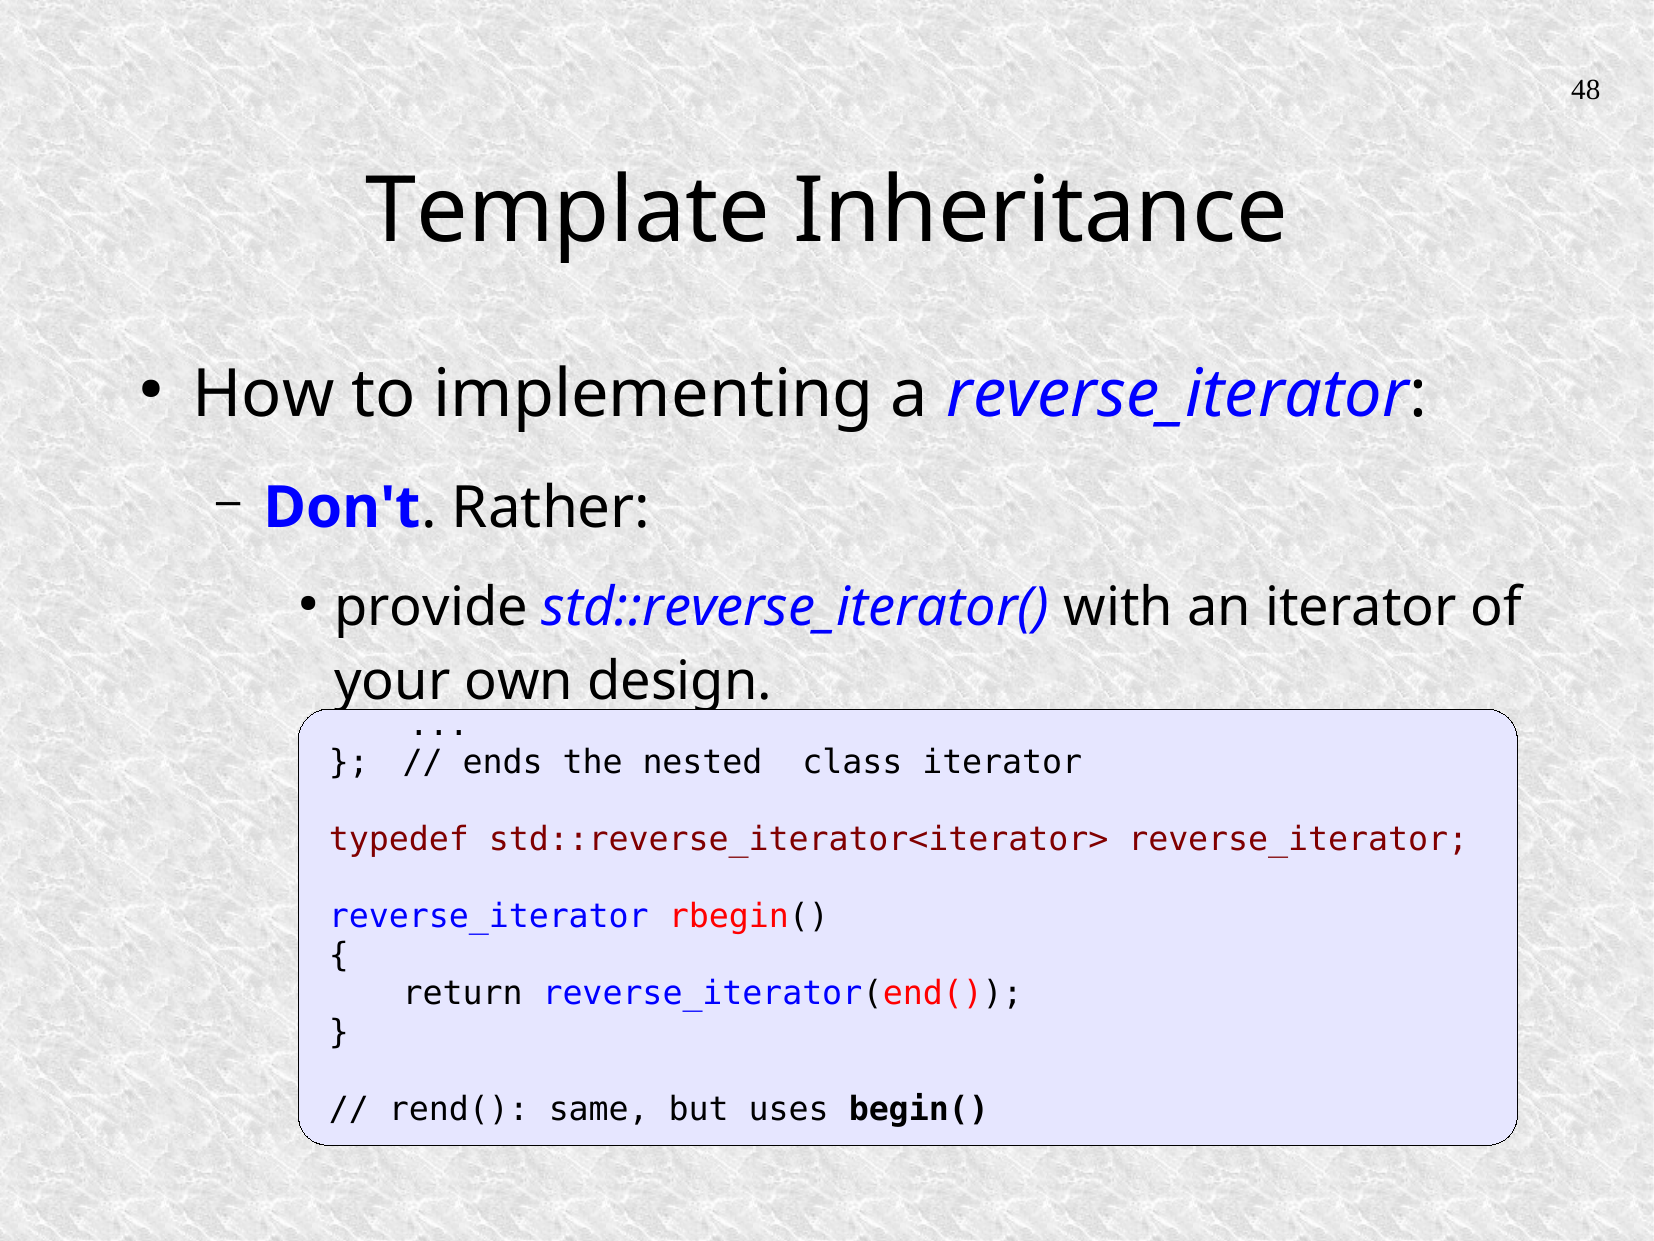

48
# Template Inheritance
How to implementing a reverse_iterator:
Don't. Rather:
provide std::reverse_iterator() with an iterator of your own design.
 ...
};	// ends the nested class iterator
typedef std::reverse_iterator<iterator> reverse_iterator;
reverse_iterator rbegin()
{
	return reverse_iterator(end());
}
// rend(): same, but uses begin()